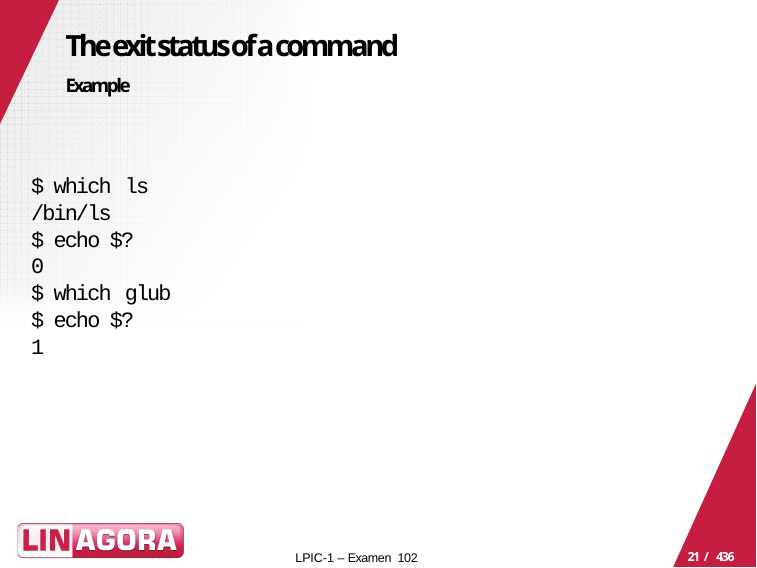

# The exit status of a command Example
$ which ls
/bin/ls
$ echo $?
0
$ which glub
$ echo $?
1
LPIC-1 – Examen 102